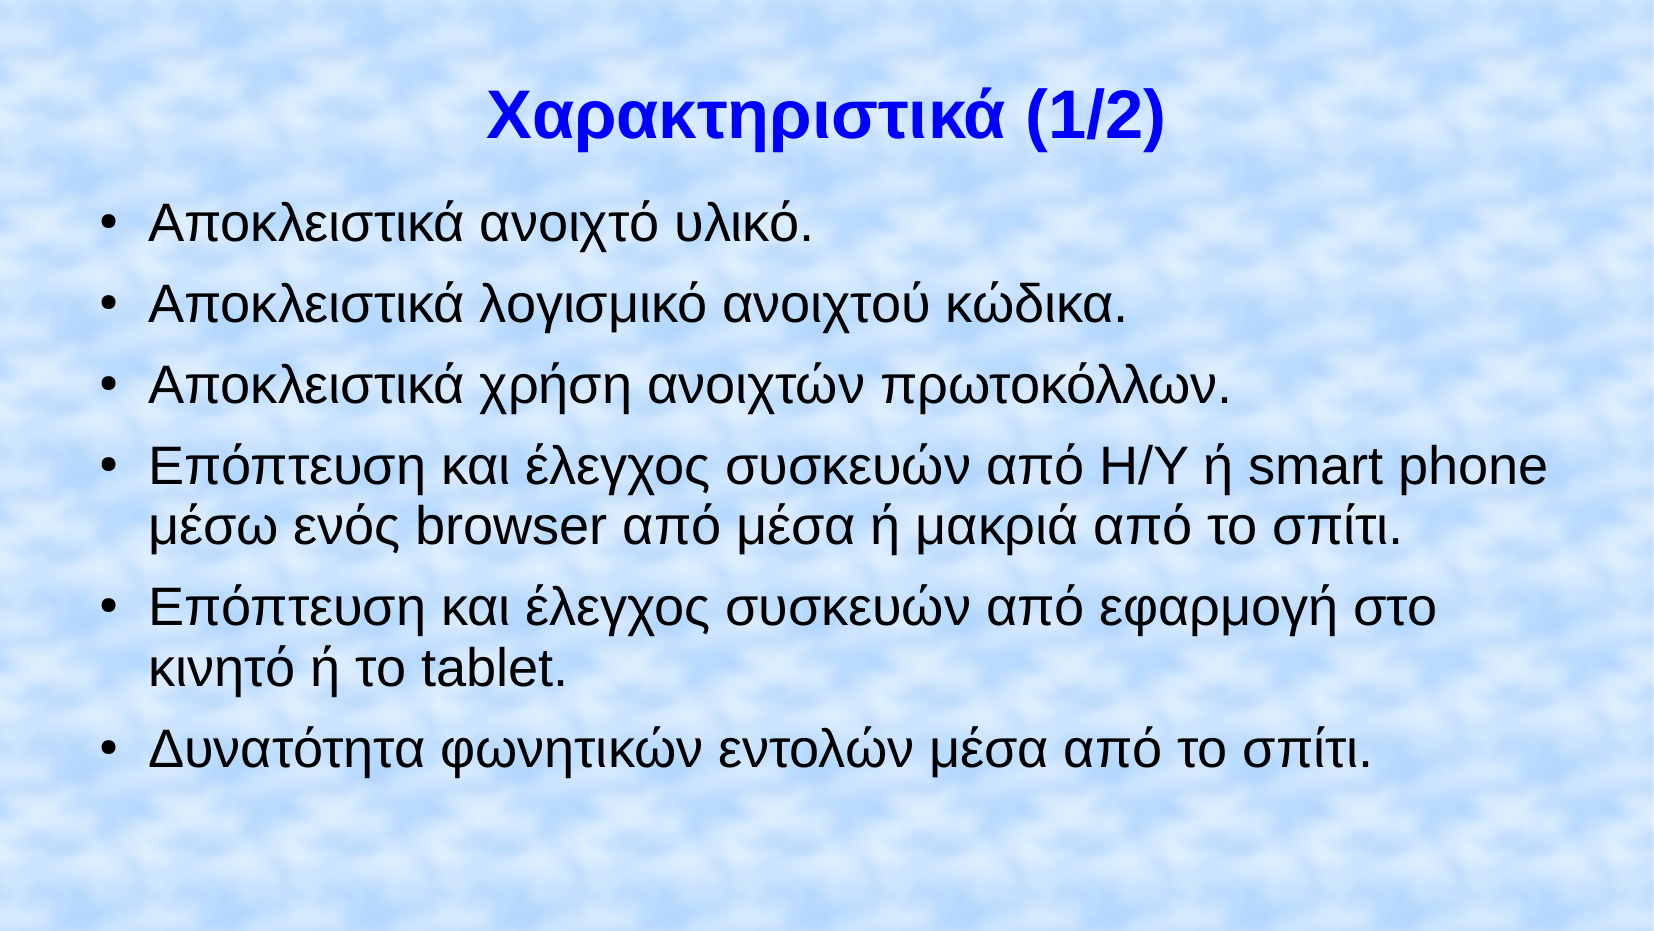

# Χαρακτηριστικά (1/2)
Αποκλειστικά ανοιχτό υλικό.
Αποκλειστικά λογισμικό ανοιχτού κώδικα.
Αποκλειστικά χρήση ανοιχτών πρωτοκόλλων.
Επόπτευση και έλεγχος συσκευών από Η/Υ ή smart phone μέσω ενός browser από μέσα ή μακριά από το σπίτι.
Επόπτευση και έλεγχος συσκευών από εφαρμογή στο κινητό ή το tablet.
Δυνατότητα φωνητικών εντολών μέσα από το σπίτι.